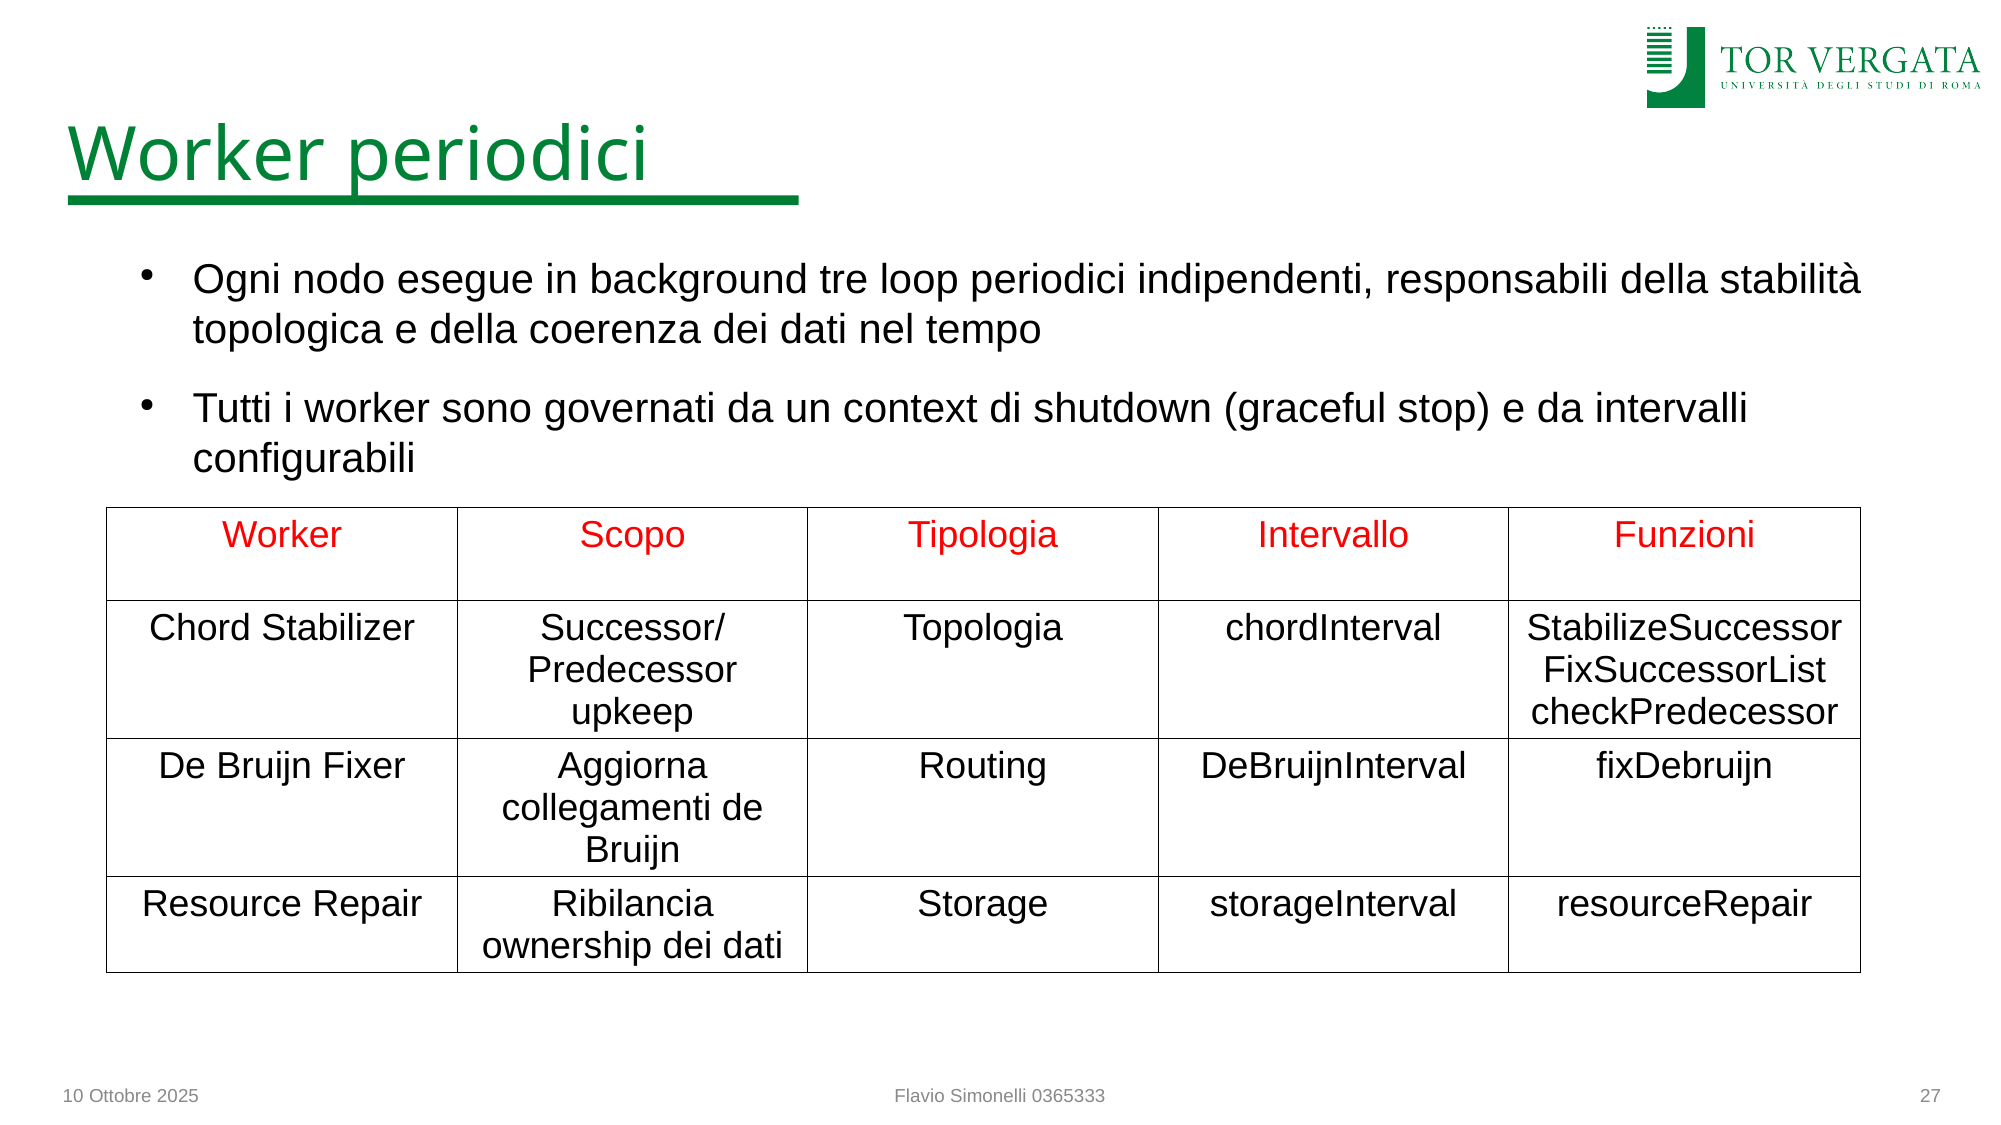

# Worker periodici
Ogni nodo esegue in background tre loop periodici indipendenti, responsabili della stabilità topologica e della coerenza dei dati nel tempo
Tutti i worker sono governati da un context di shutdown (graceful stop) e da intervalli configurabili
| Worker | Scopo | Tipologia | Intervallo | Funzioni |
| --- | --- | --- | --- | --- |
| Chord Stabilizer | Successor/Predecessor upkeep | Topologia | chordInterval | StabilizeSuccessor FixSuccessorList checkPredecessor |
| De Bruijn Fixer | Aggiorna collegamenti de Bruijn | Routing | DeBruijnInterval | fixDebruijn |
| Resource Repair | Ribilancia ownership dei dati | Storage | storageInterval | resourceRepair |
10 Ottobre 2025
Flavio Simonelli 0365333
27